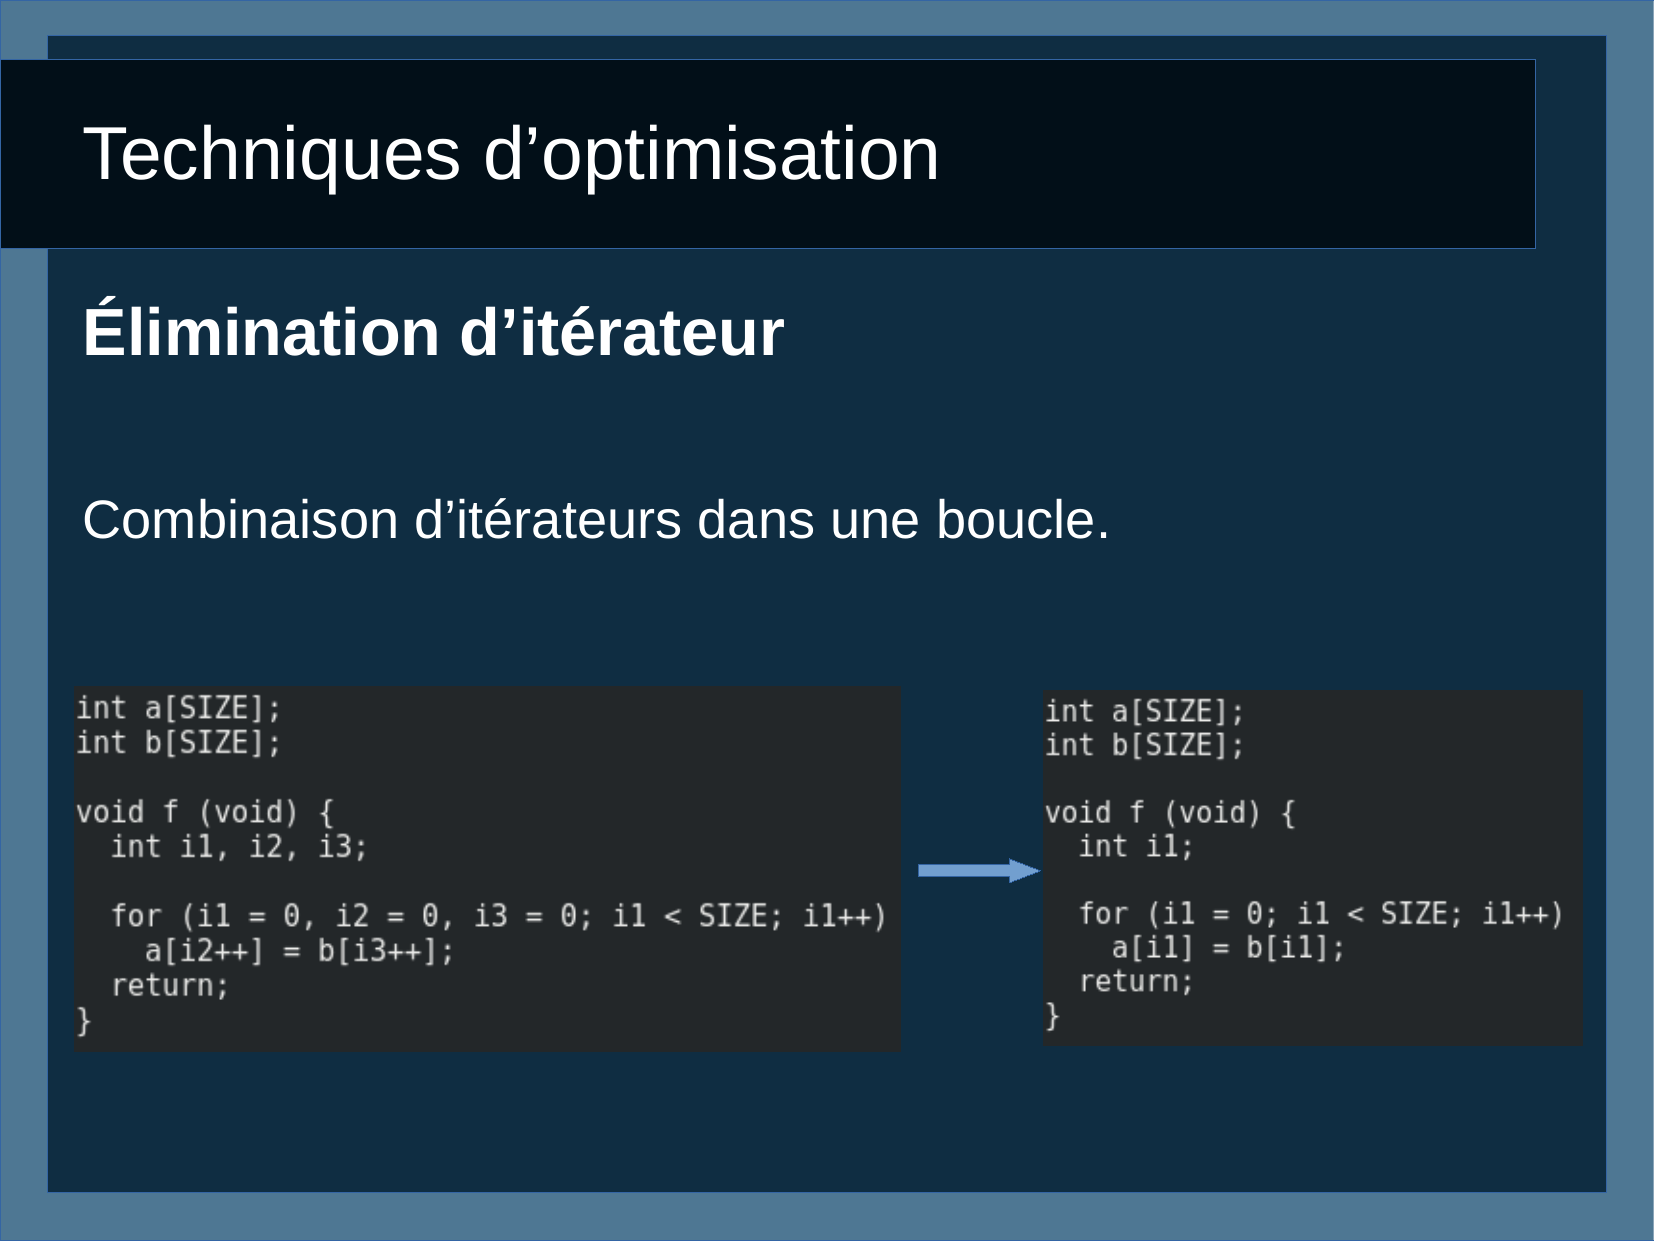

# Techniques d’optimisation
Élimination d’itérateur
Combinaison d’itérateurs dans une boucle.